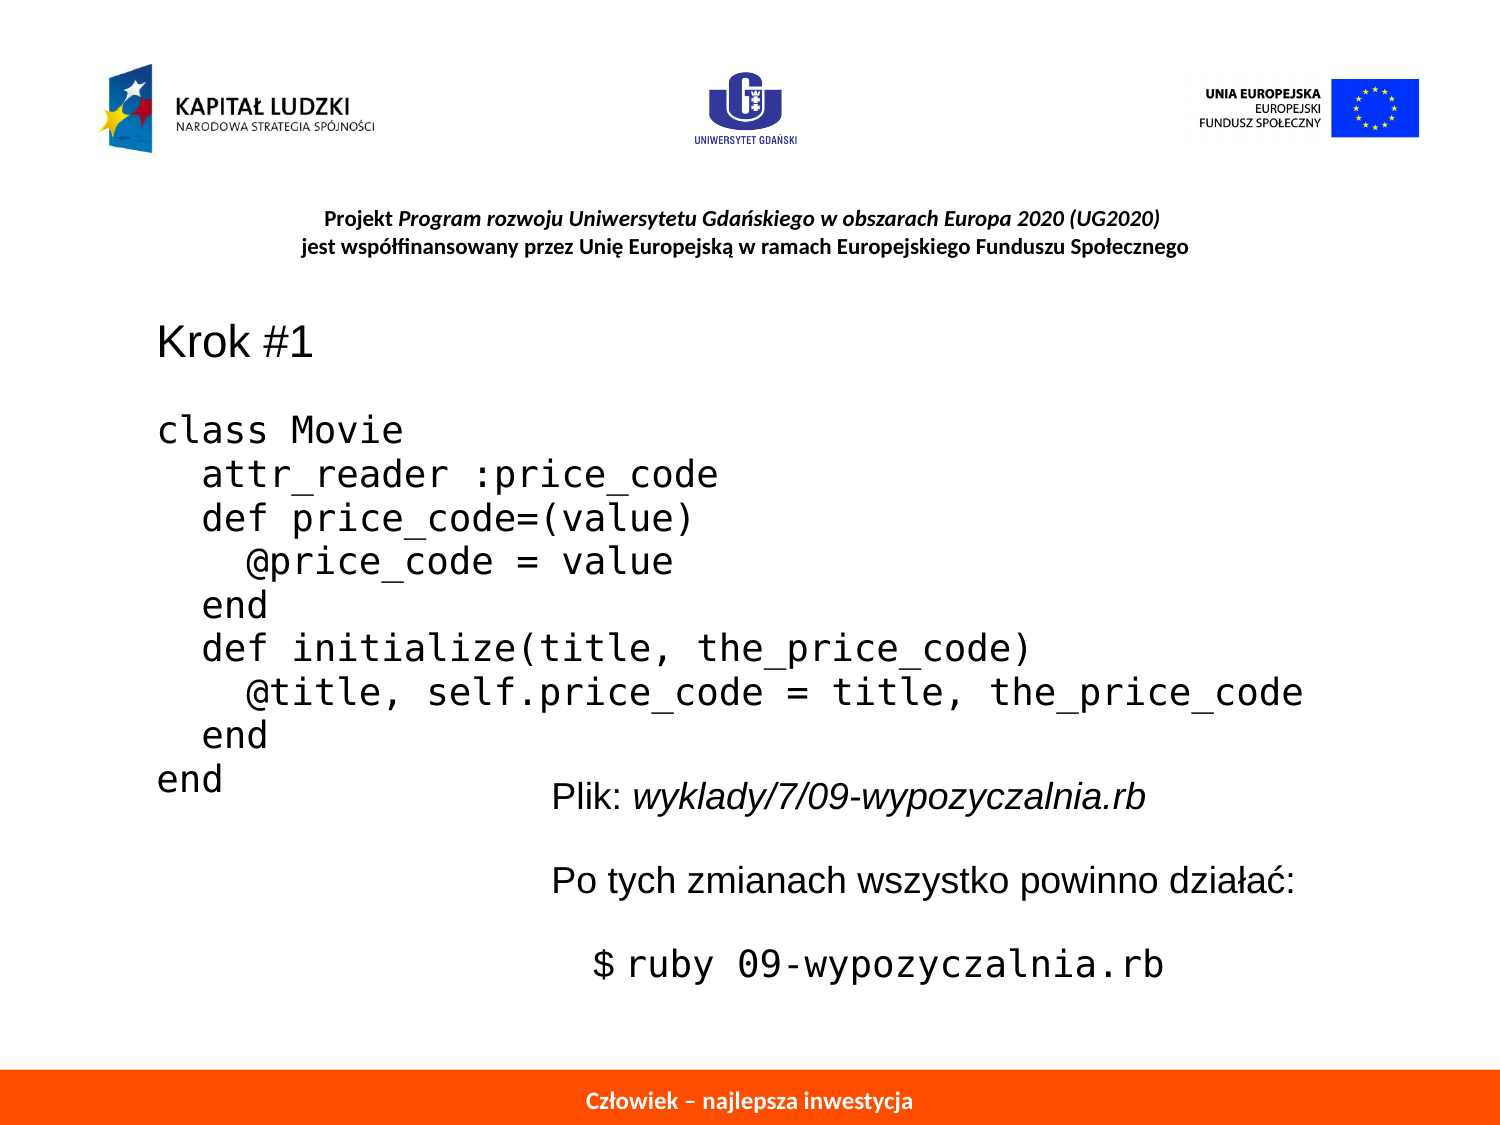

Projekt Program rozwoju Uniwersytetu Gdańskiego w obszarach Europa 2020 (UG2020)
jest współfinansowany przez Unię Europejską w ramach Europejskiego Funduszu Społecznego
Krok #1
class Movie
 attr_reader :price_code
 def price_code=(value)
 @price_code = value
 end
 def initialize(title, the_price_code)
 @title, self.price_code = title, the_price_code
 end
end
Plik: wyklady/7/09-wypozyczalnia.rb
Po tych zmianach wszystko powinno działać:
 $ ruby 09-wypozyczalnia.rb
Człowiek – najlepsza inwestycja